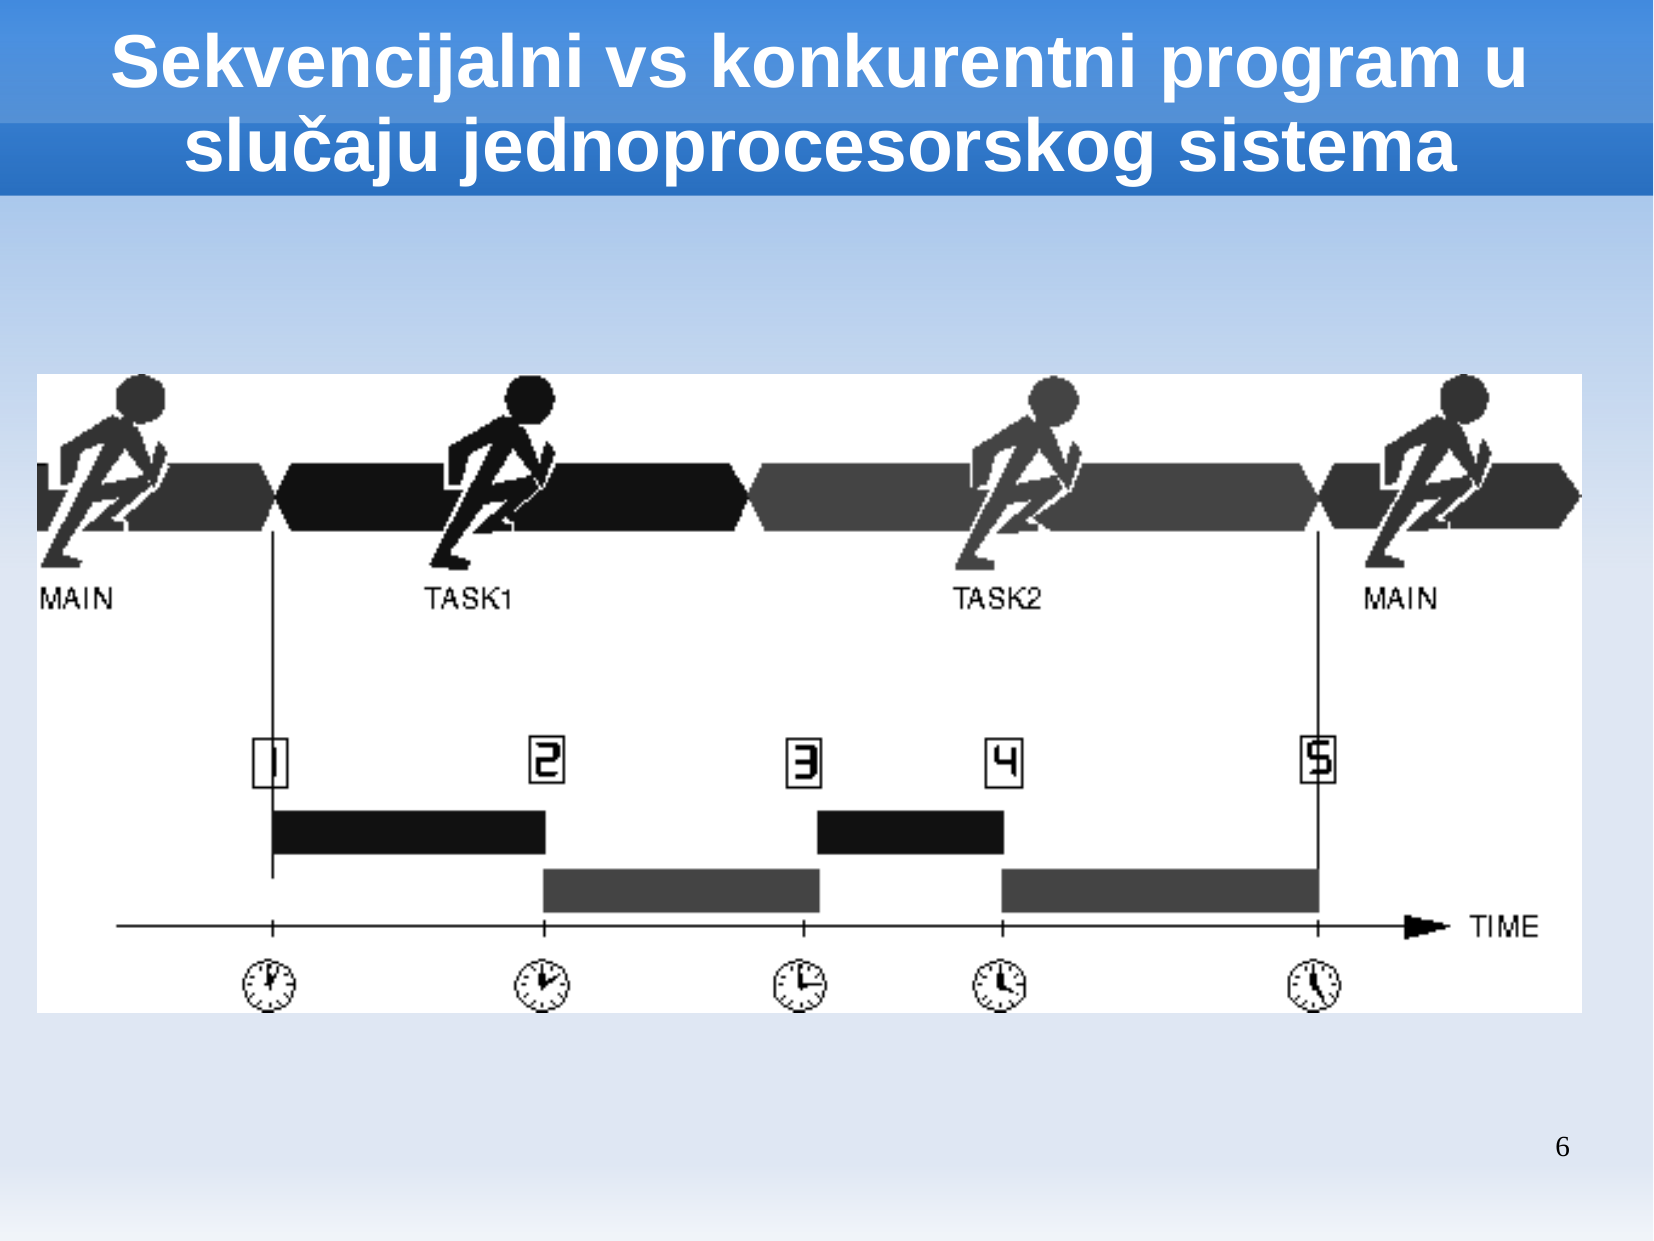

# Sekvencijalni vs konkurentni program u slučaju jednoprocesorskog sistema
6